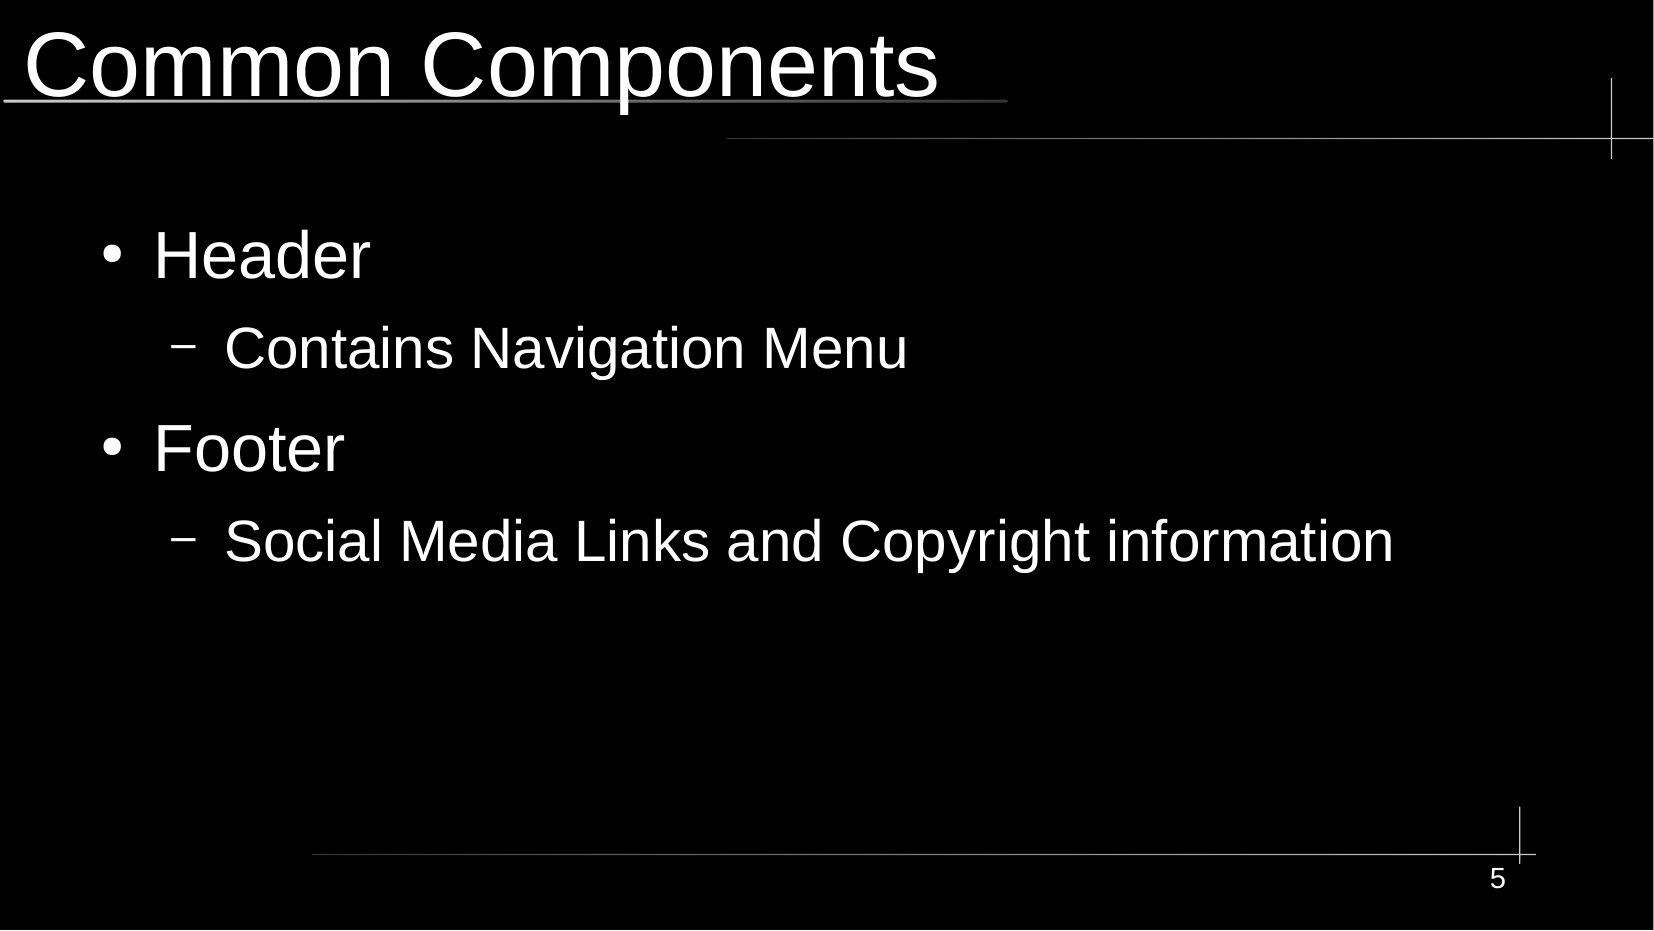

# Common Components
Header
Contains Navigation Menu
Footer
Social Media Links and Copyright information
5